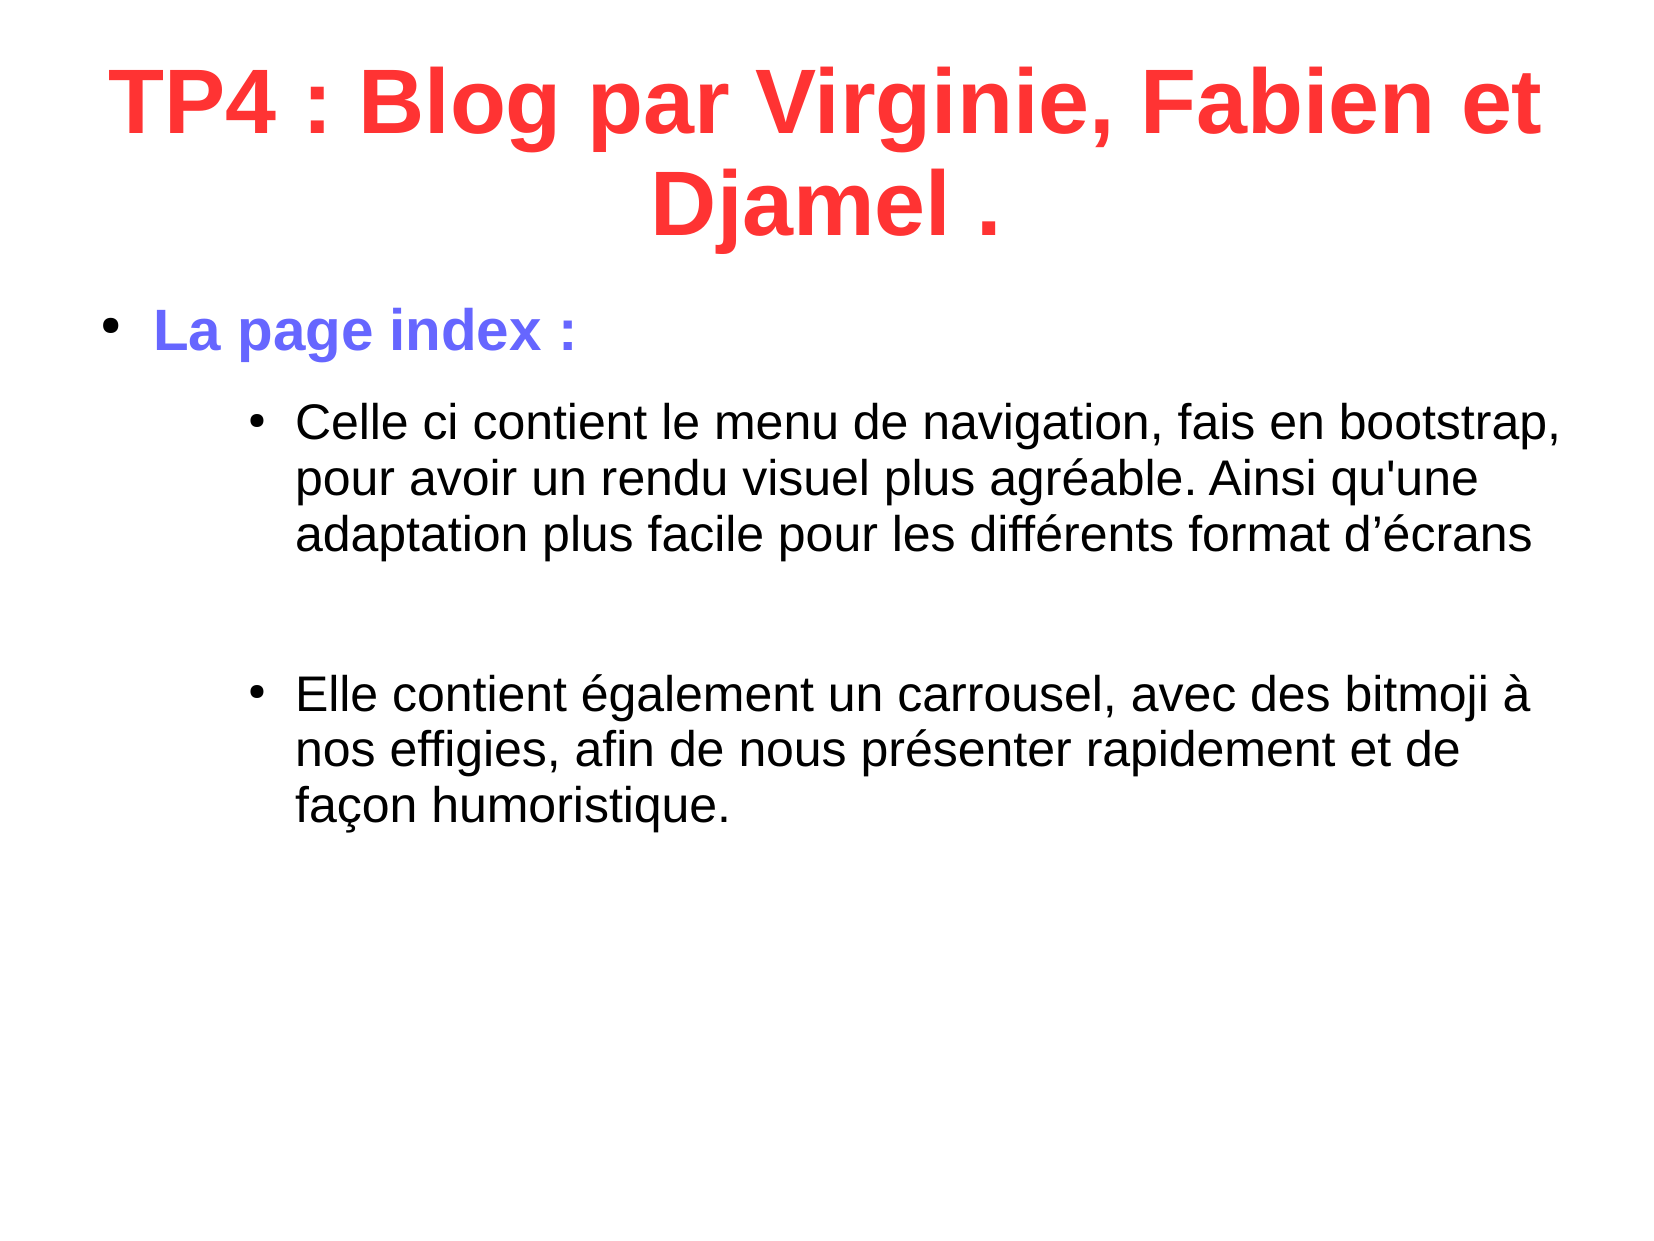

# TP4 : Blog par Virginie, Fabien et Djamel .
La page index :
Celle ci contient le menu de navigation, fais en bootstrap, pour avoir un rendu visuel plus agréable. Ainsi qu'une adaptation plus facile pour les différents format d’écrans
Elle contient également un carrousel, avec des bitmoji à nos effigies, afin de nous présenter rapidement et de façon humoristique.